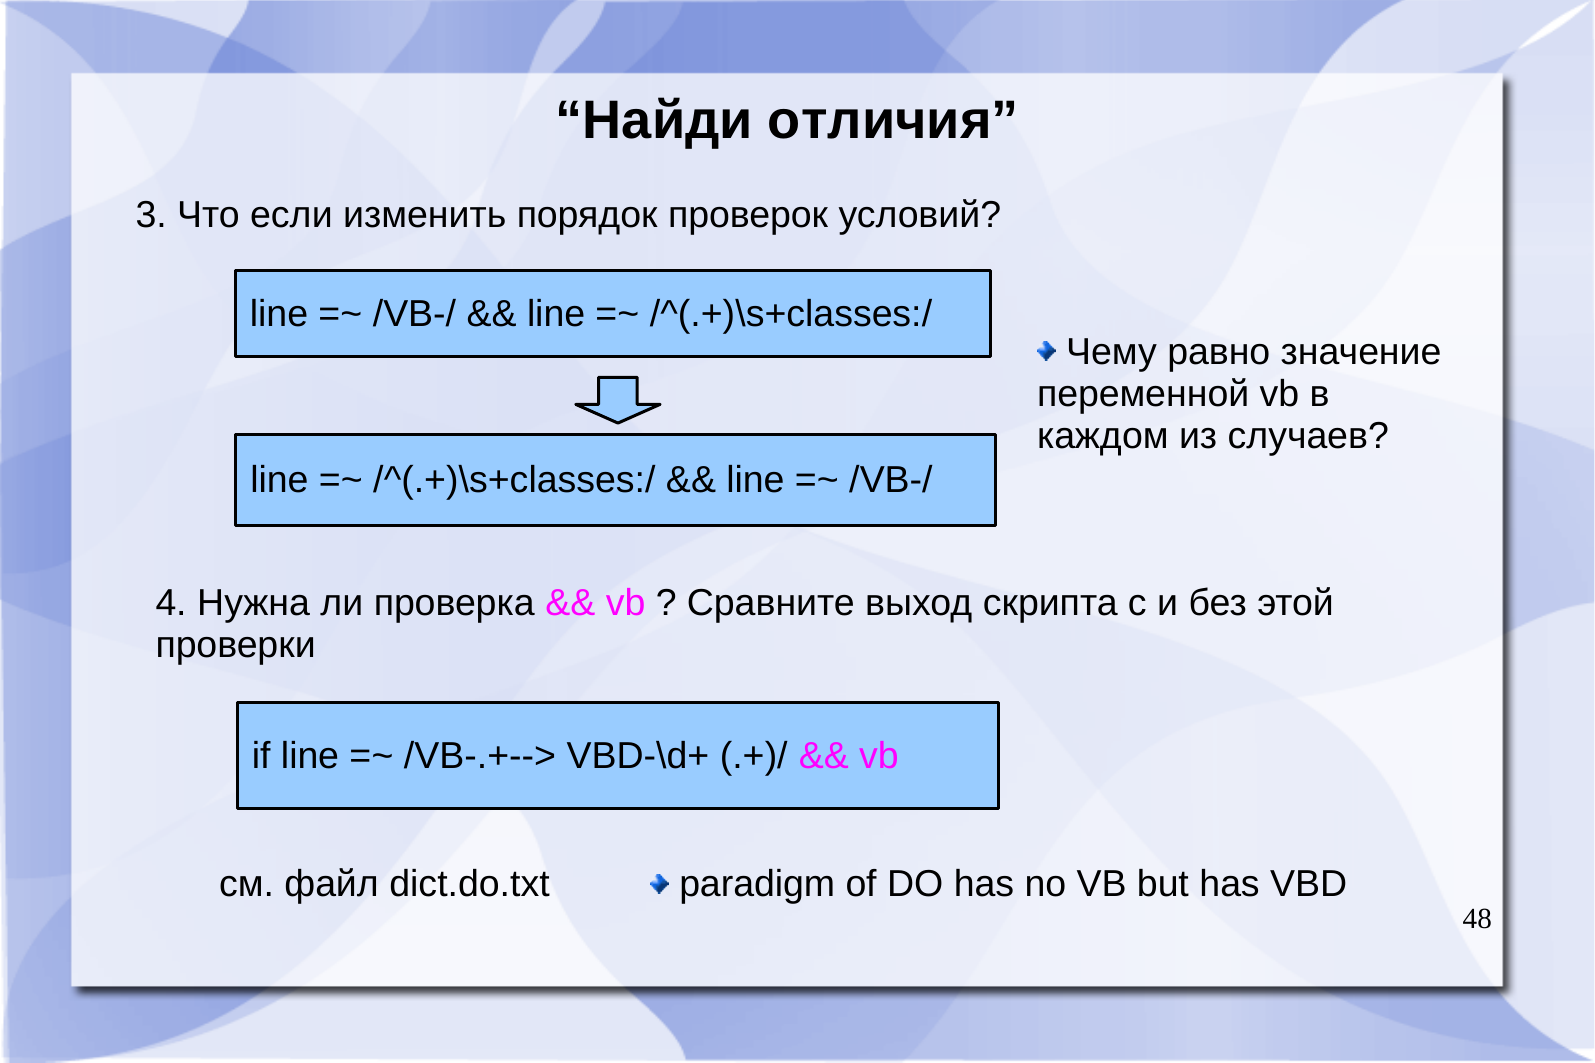

# “Найди отличия”
3. Что если изменить порядок проверок условий?
line =~ /VB-/ && line =~ /^(.+)\s+classes:/
 Чему равно значение переменной vb в каждом из случаев?
line =~ /^(.+)\s+classes:/ && line =~ /VB-/
4. Нужна ли проверка && vb ? Сравните выход скрипта с и без этой проверки
if line =~ /VB-.+--> VBD-\d+ (.+)/ && vb
см. файл dict.do.txt
 paradigm of DO has no VB but has VBD
48